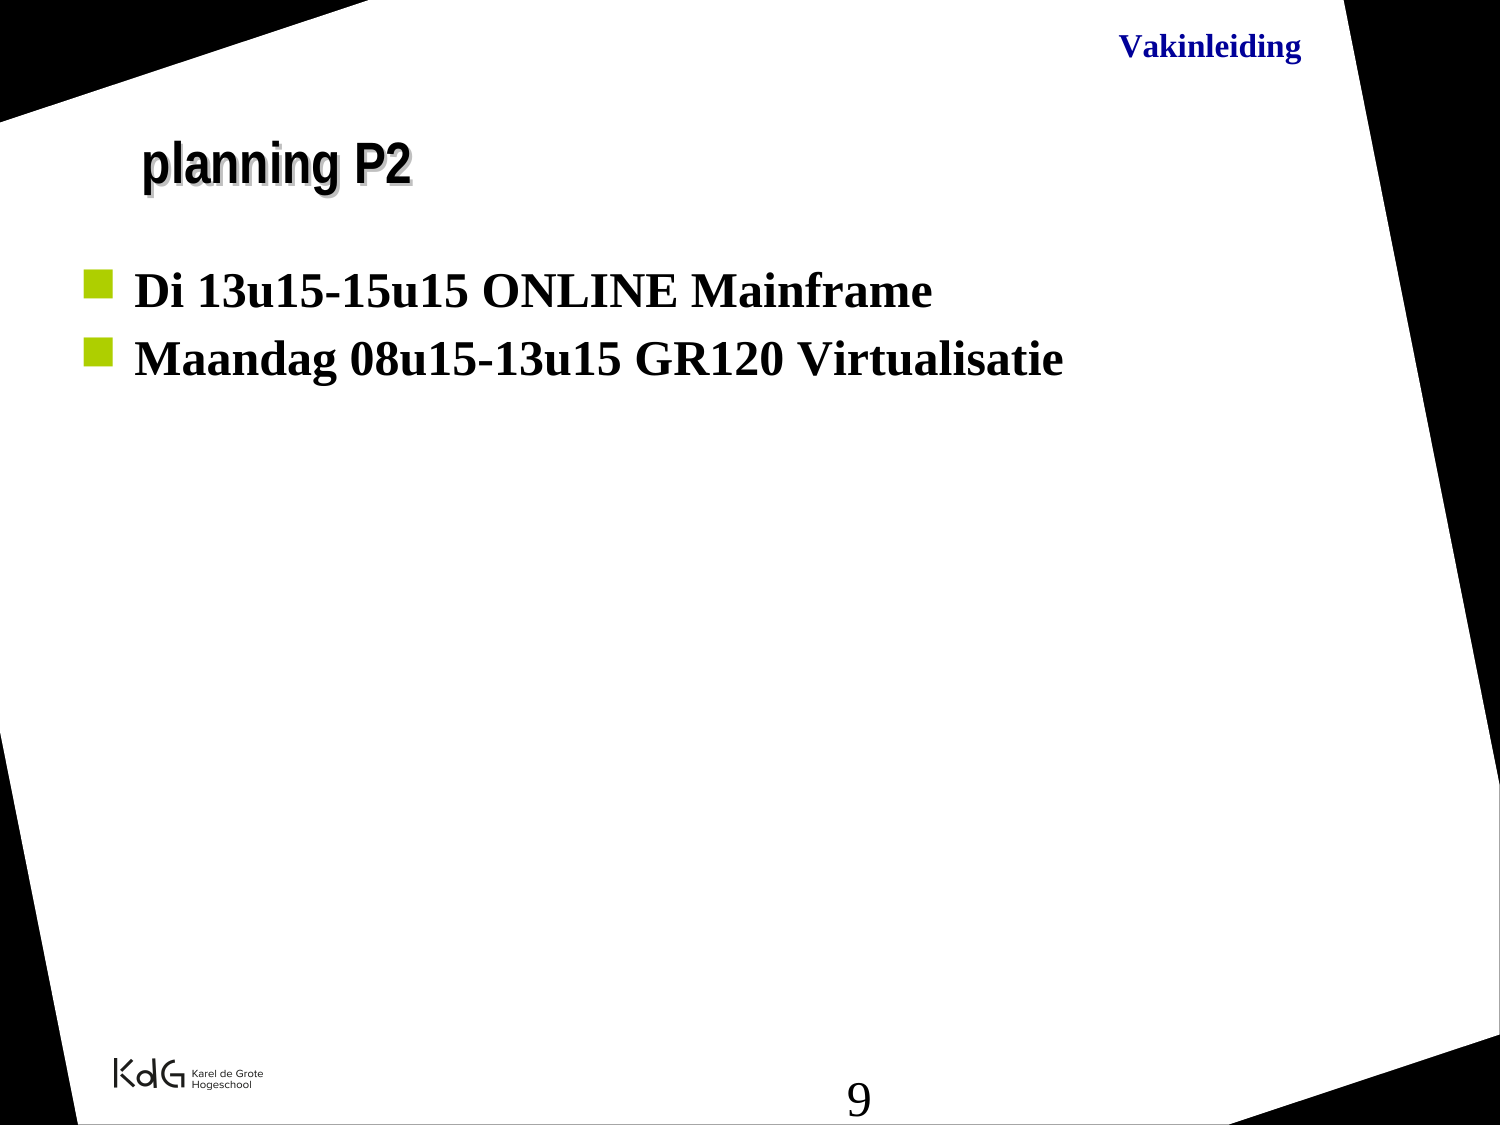

# planning P2
Di 13u15-15u15 ONLINE Mainframe
Maandag 08u15-13u15 GR120 Virtualisatie